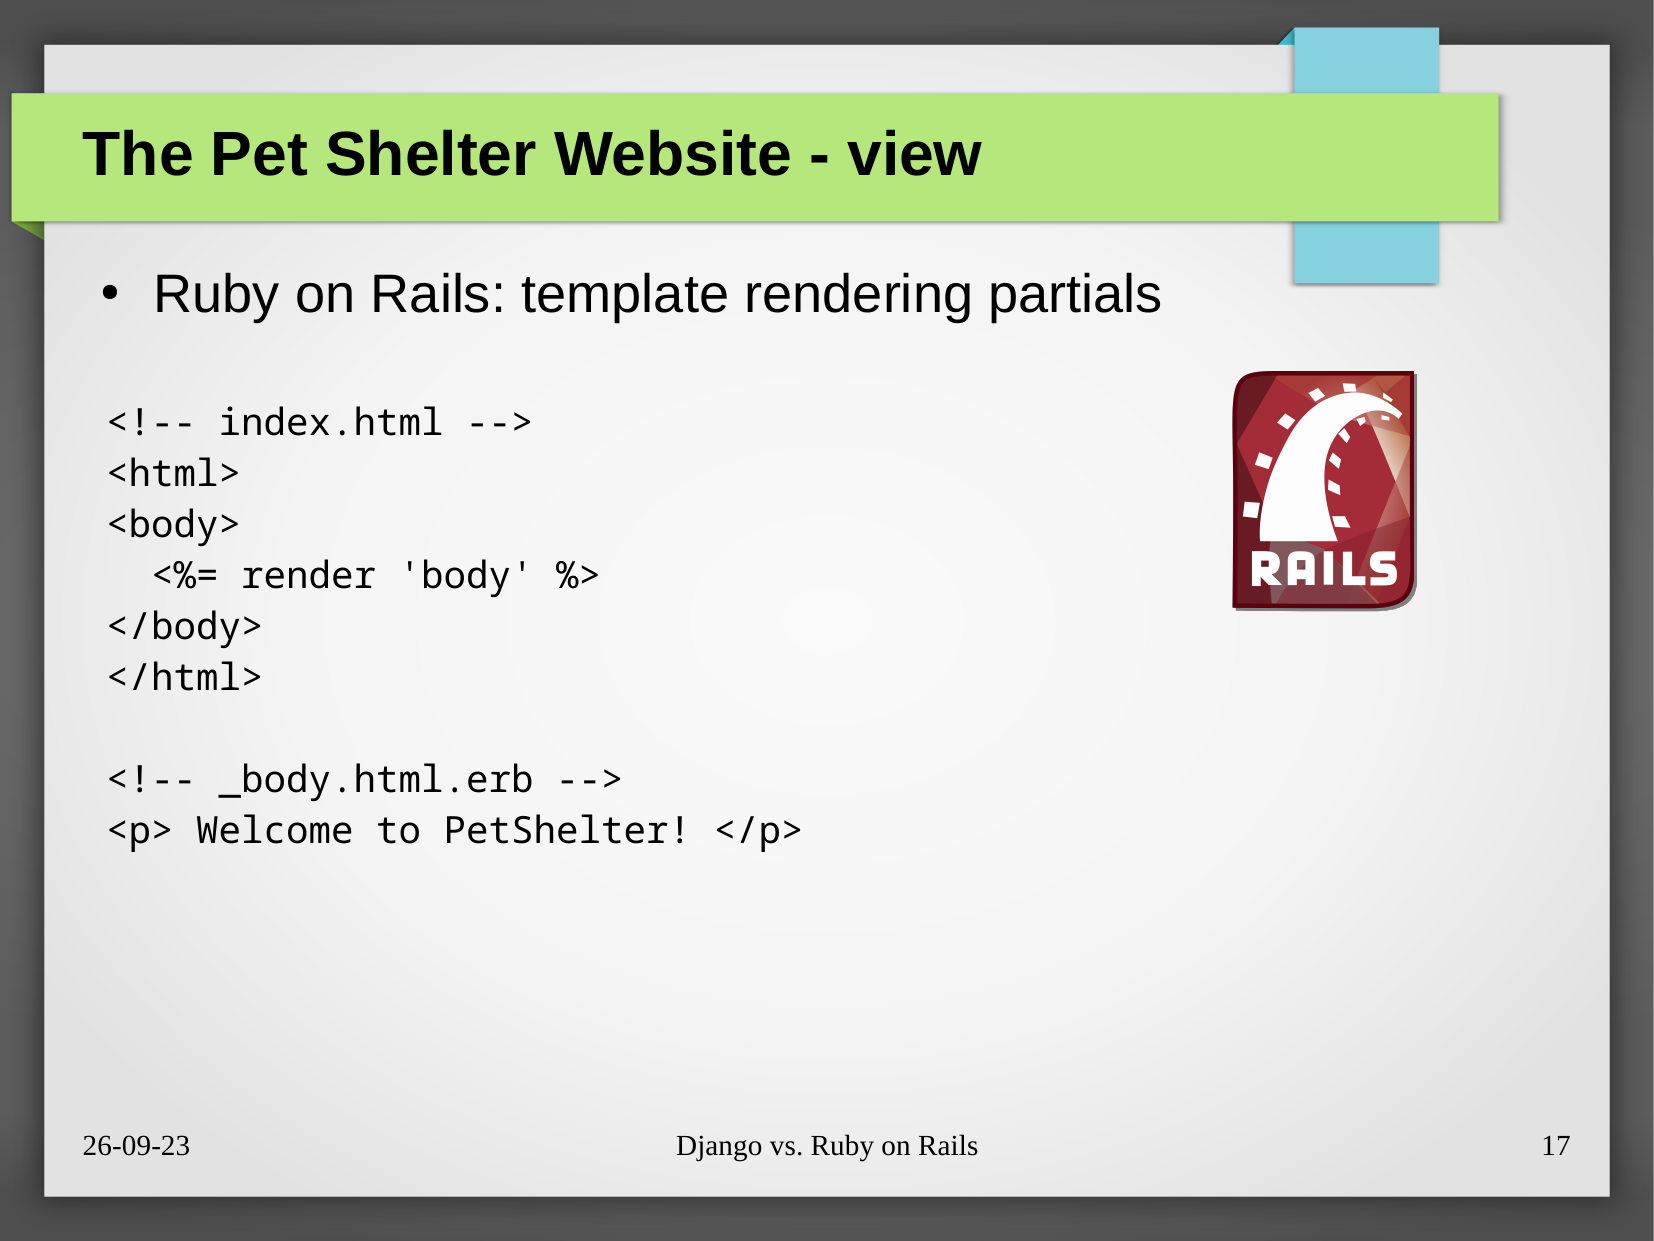

# The Pet Shelter Website - view
Ruby on Rails: template rendering partials
<!-- index.html -->
<html>
<body>
 <%= render 'body' %>
</body>
</html>
<!-- _body.html.erb -->
<p> Welcome to PetShelter! </p>
Django vs. Ruby on Rails
17